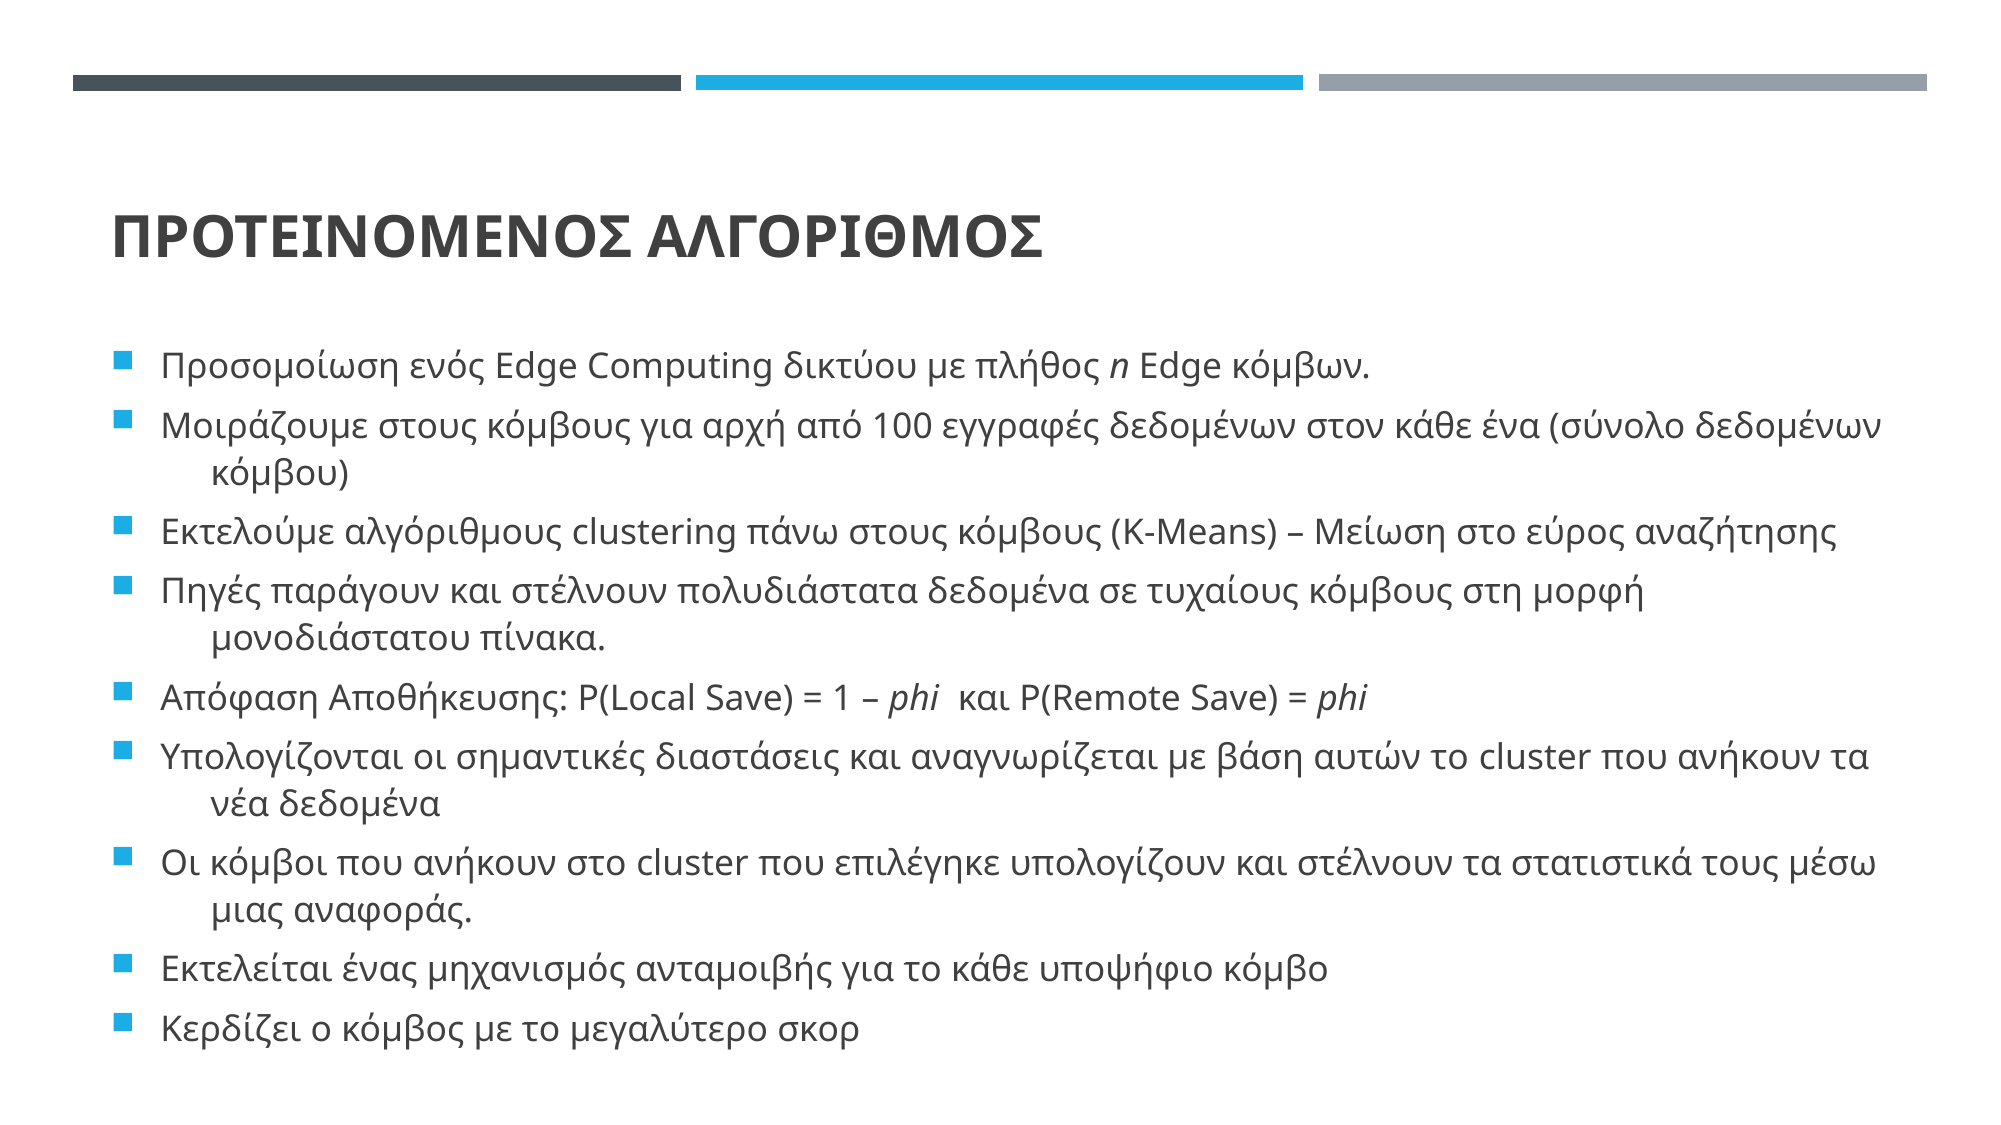

# ΠΡΟΤΕΙΝΟΜΕΝΟΣ ΑΛΓΟΡΙΘΜΟΣ
Προσομοίωση ενός Edge Computing δικτύου με πλήθος n Edge κόμβων.
Μοιράζουμε στους κόμβους για αρχή από 100 εγγραφές δεδομένων στον κάθε ένα (σύνολο δεδομένων κόμβου)
Εκτελούμε αλγόριθμους clustering πάνω στους κόμβους (K-Means) – Μείωση στο εύρος αναζήτησης
Πηγές παράγουν και στέλνουν πολυδιάστατα δεδομένα σε τυχαίους κόμβους στη μορφή μονοδιάστατου πίνακα.
Απόφαση Αποθήκευσης: P(Local Save) = 1 – phi και P(Remote Save) = phi
Υπολογίζονται οι σημαντικές διαστάσεις και αναγνωρίζεται με βάση αυτών το cluster που ανήκουν τα νέα δεδομένα
Οι κόμβοι που ανήκουν στο cluster που επιλέγηκε υπολογίζουν και στέλνουν τα στατιστικά τους μέσω μιας αναφοράς.
Εκτελείται ένας μηχανισμός ανταμοιβής για το κάθε υποψήφιο κόμβο
Κερδίζει ο κόμβος με το μεγαλύτερο σκορ